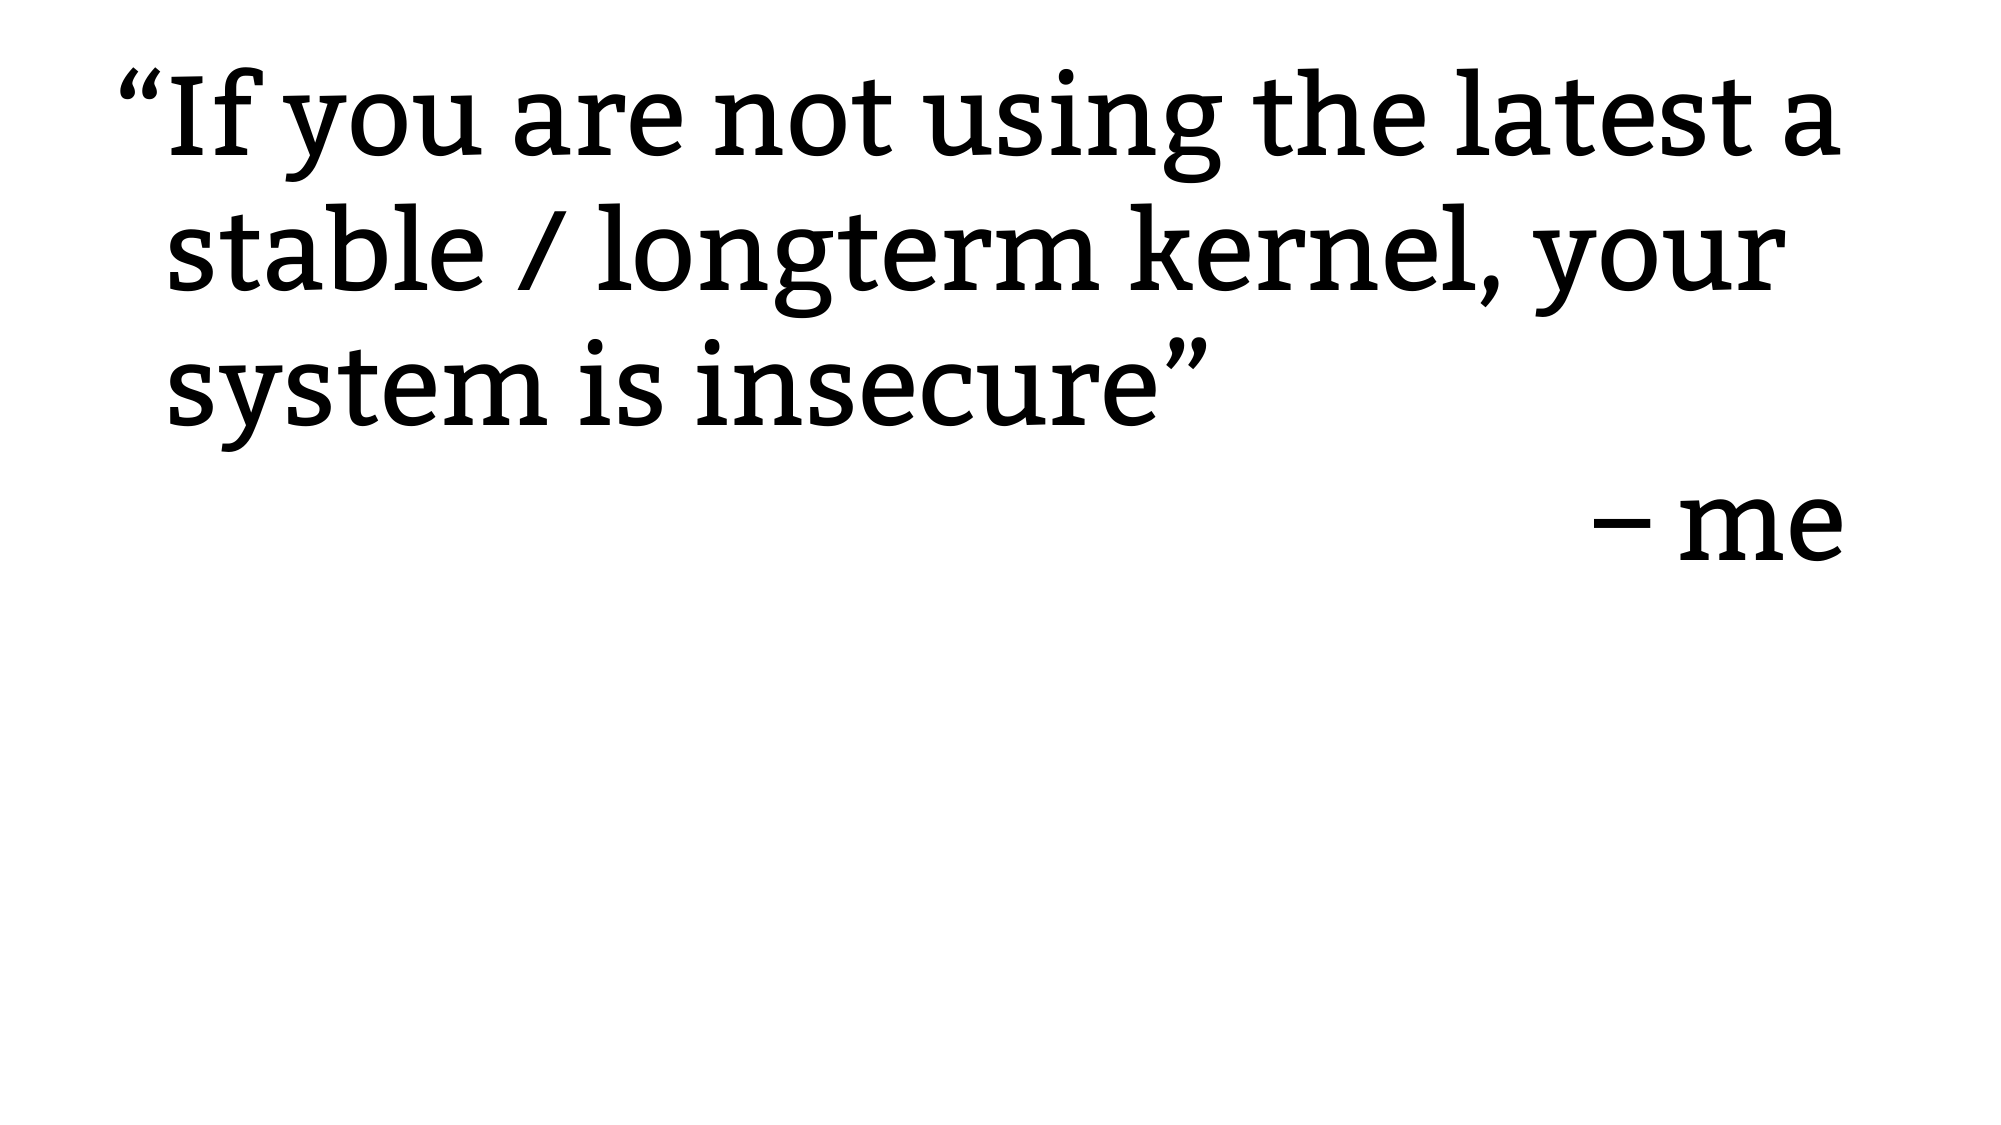

“If you are not using the latest a
 stable / longterm kernel, your
 system is insecure”
– me